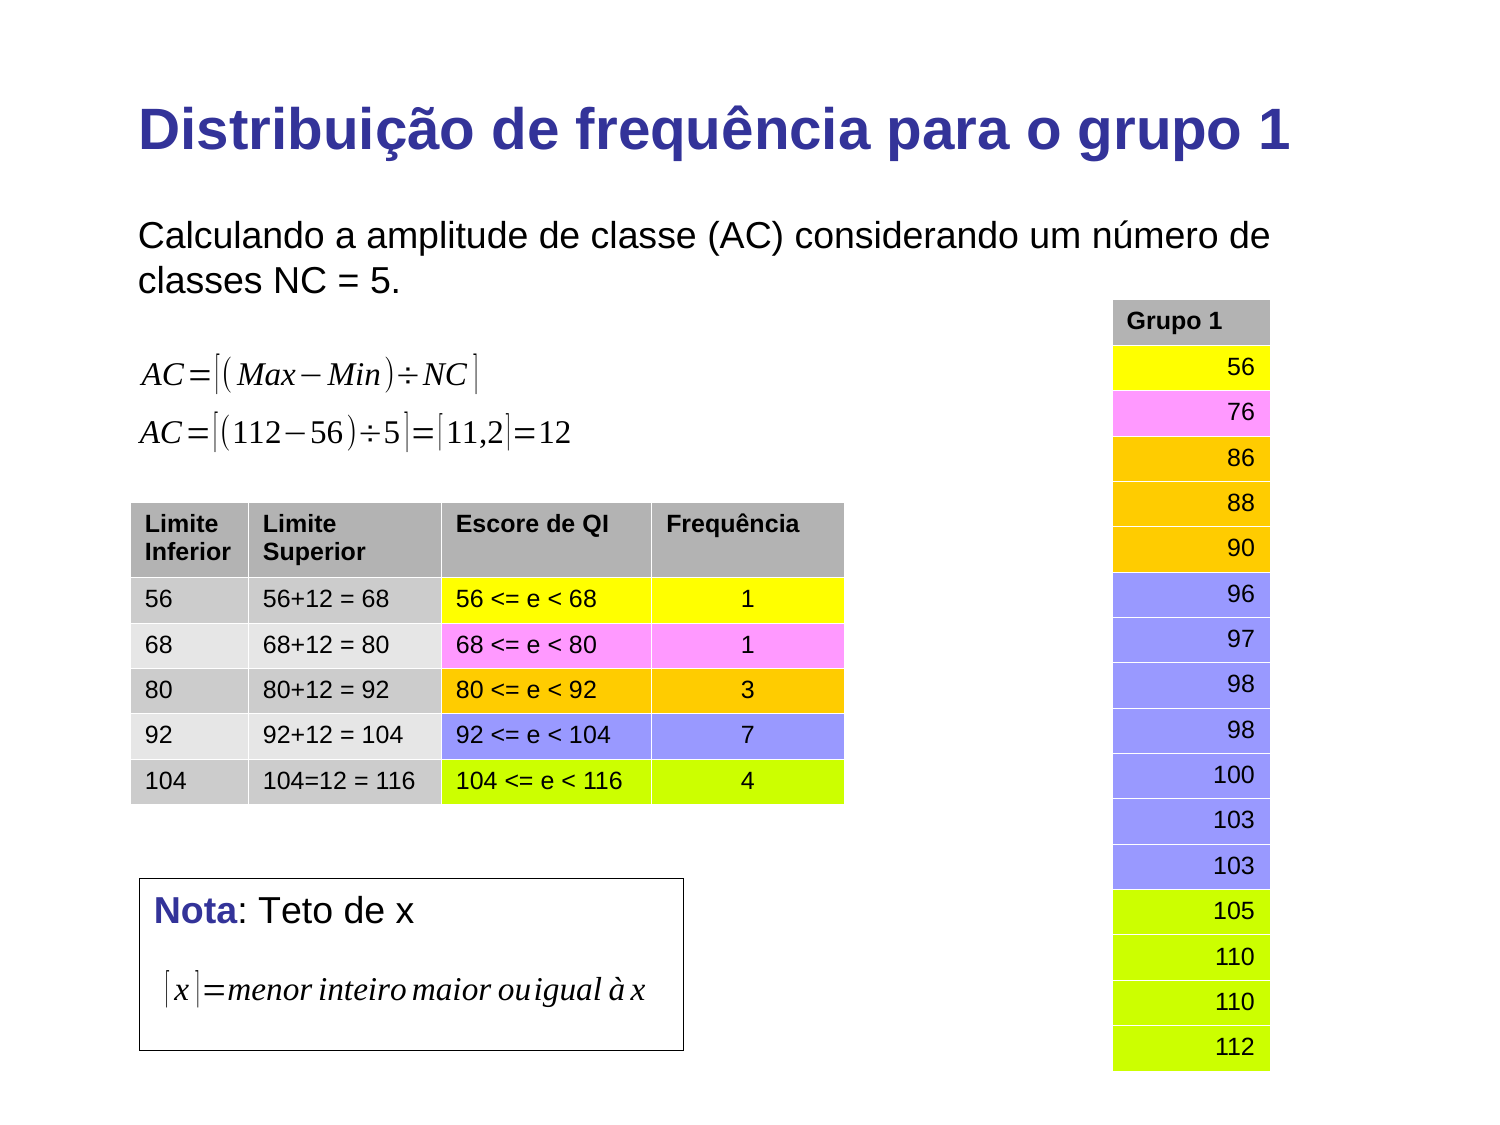

Distribuição de frequência para o grupo 1
Calculando a amplitude de classe (AC) considerando um número de classes NC = 5.
| Grupo 1 |
| --- |
| 56 |
| 76 |
| 86 |
| 88 |
| 90 |
| 96 |
| 97 |
| 98 |
| 98 |
| 100 |
| 103 |
| 103 |
| 105 |
| 110 |
| 110 |
| 112 |
| Limite Inferior | Limite Superior | Escore de QI | Frequência |
| --- | --- | --- | --- |
| 56 | 56+12 = 68 | 56 <= e < 68 | 1 |
| 68 | 68+12 = 80 | 68 <= e < 80 | 1 |
| 80 | 80+12 = 92 | 80 <= e < 92 | 3 |
| 92 | 92+12 = 104 | 92 <= e < 104 | 7 |
| 104 | 104=12 = 116 | 104 <= e < 116 | 4 |
Nota: Teto de x